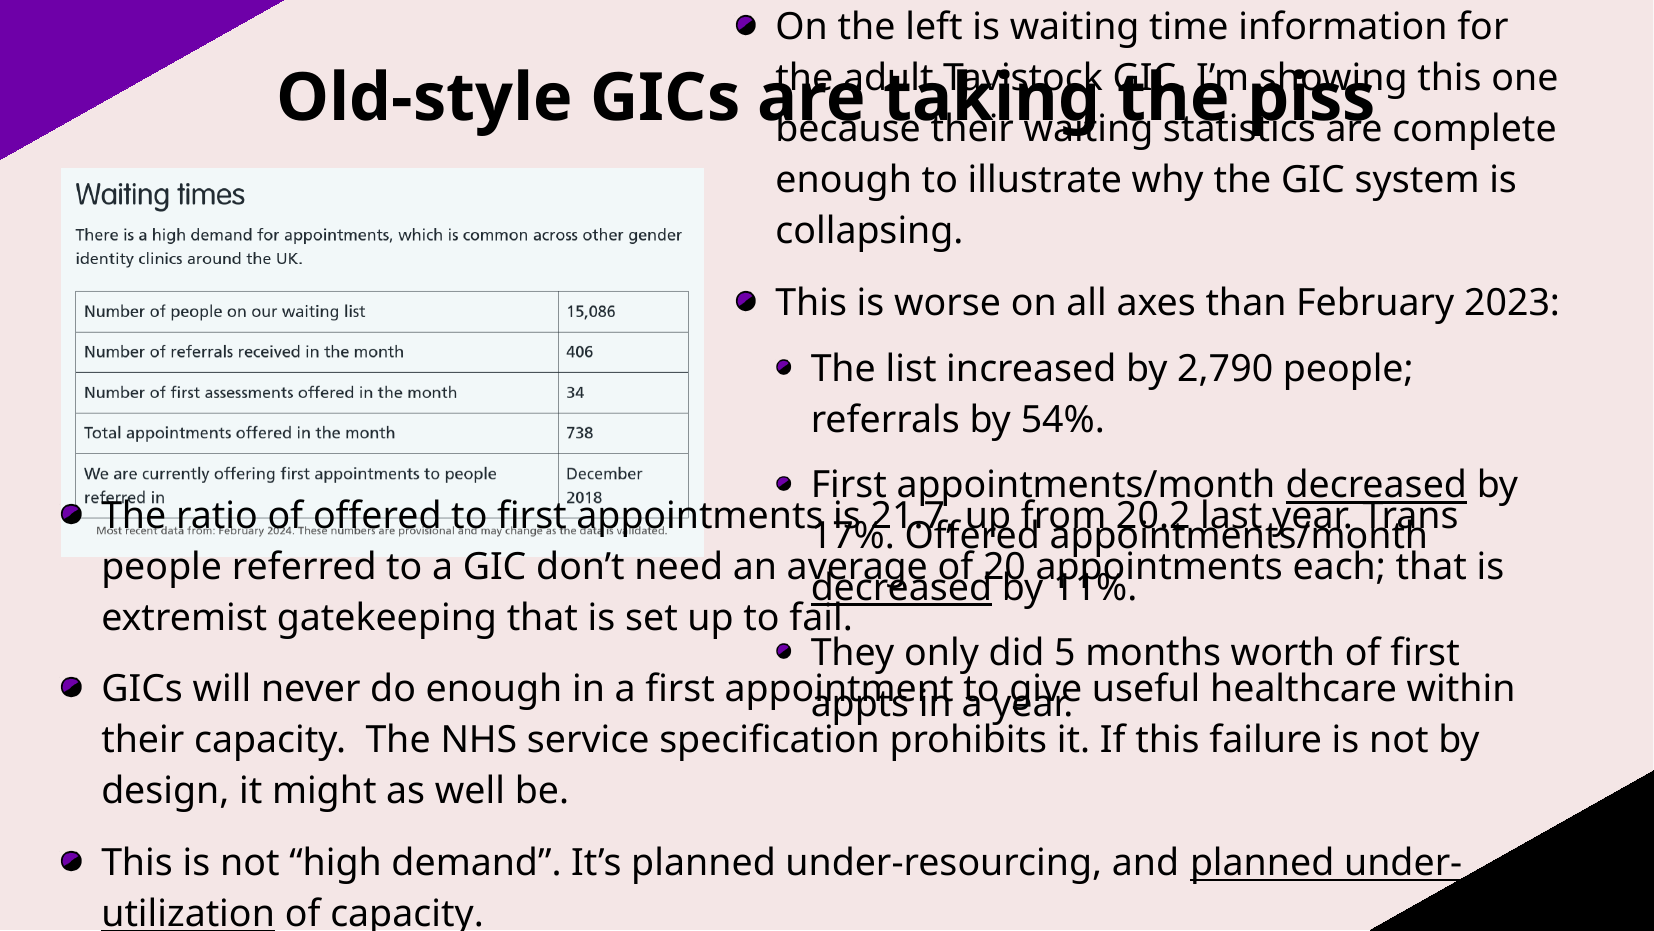

On the left is waiting time information for the adult Tavistock GIC. I’m showing this one because their waiting statistics are complete enough to illustrate why the GIC system is collapsing.
This is worse on all axes than February 2023:
The list increased by 2,790 people; referrals by 54%.
First appointments/month decreased by 17%. Offered appointments/month decreased by 11%.
They only did 5 months worth of first appts in a year.
# Old-style GICs are taking the piss
The ratio of offered to first appointments is 21.7, up from 20.2 last year. Trans people referred to a GIC don’t need an average of 20 appointments each; that is extremist gatekeeping that is set up to fail.
GICs will never do enough in a first appointment to give useful healthcare within their capacity. The NHS service specification prohibits it. If this failure is not by design, it might as well be.
This is not “high demand”. It’s planned under-resourcing, and planned under-utilization of capacity.